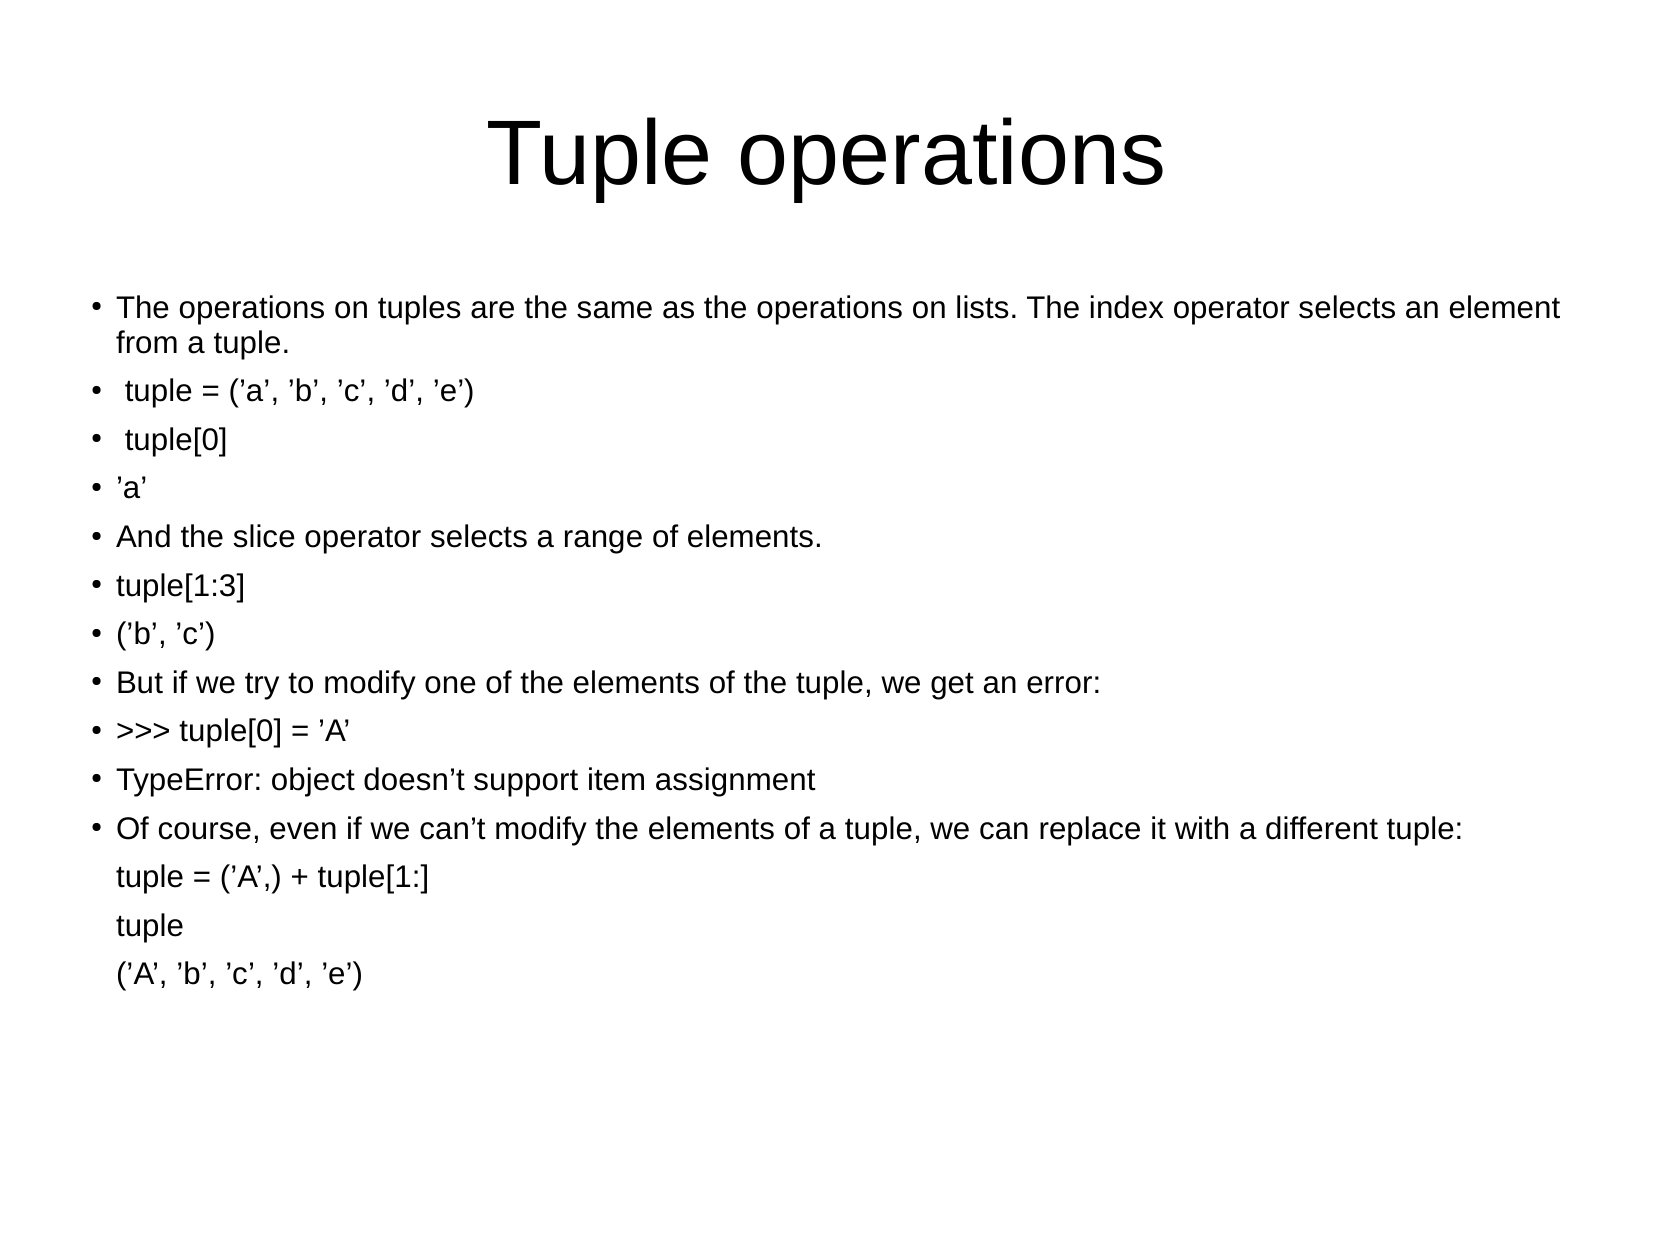

# Tuple operations
The operations on tuples are the same as the operations on lists. The index operator selects an element from a tuple.
 tuple = (’a’, ’b’, ’c’, ’d’, ’e’)
 tuple[0]
’a’
And the slice operator selects a range of elements.
tuple[1:3]
(’b’, ’c’)
But if we try to modify one of the elements of the tuple, we get an error:
>>> tuple[0] = ’A’
TypeError: object doesn’t support item assignment
Of course, even if we can’t modify the elements of a tuple, we can replace it with a different tuple:
tuple = (’A’,) + tuple[1:]
tuple
(’A’, ’b’, ’c’, ’d’, ’e’)